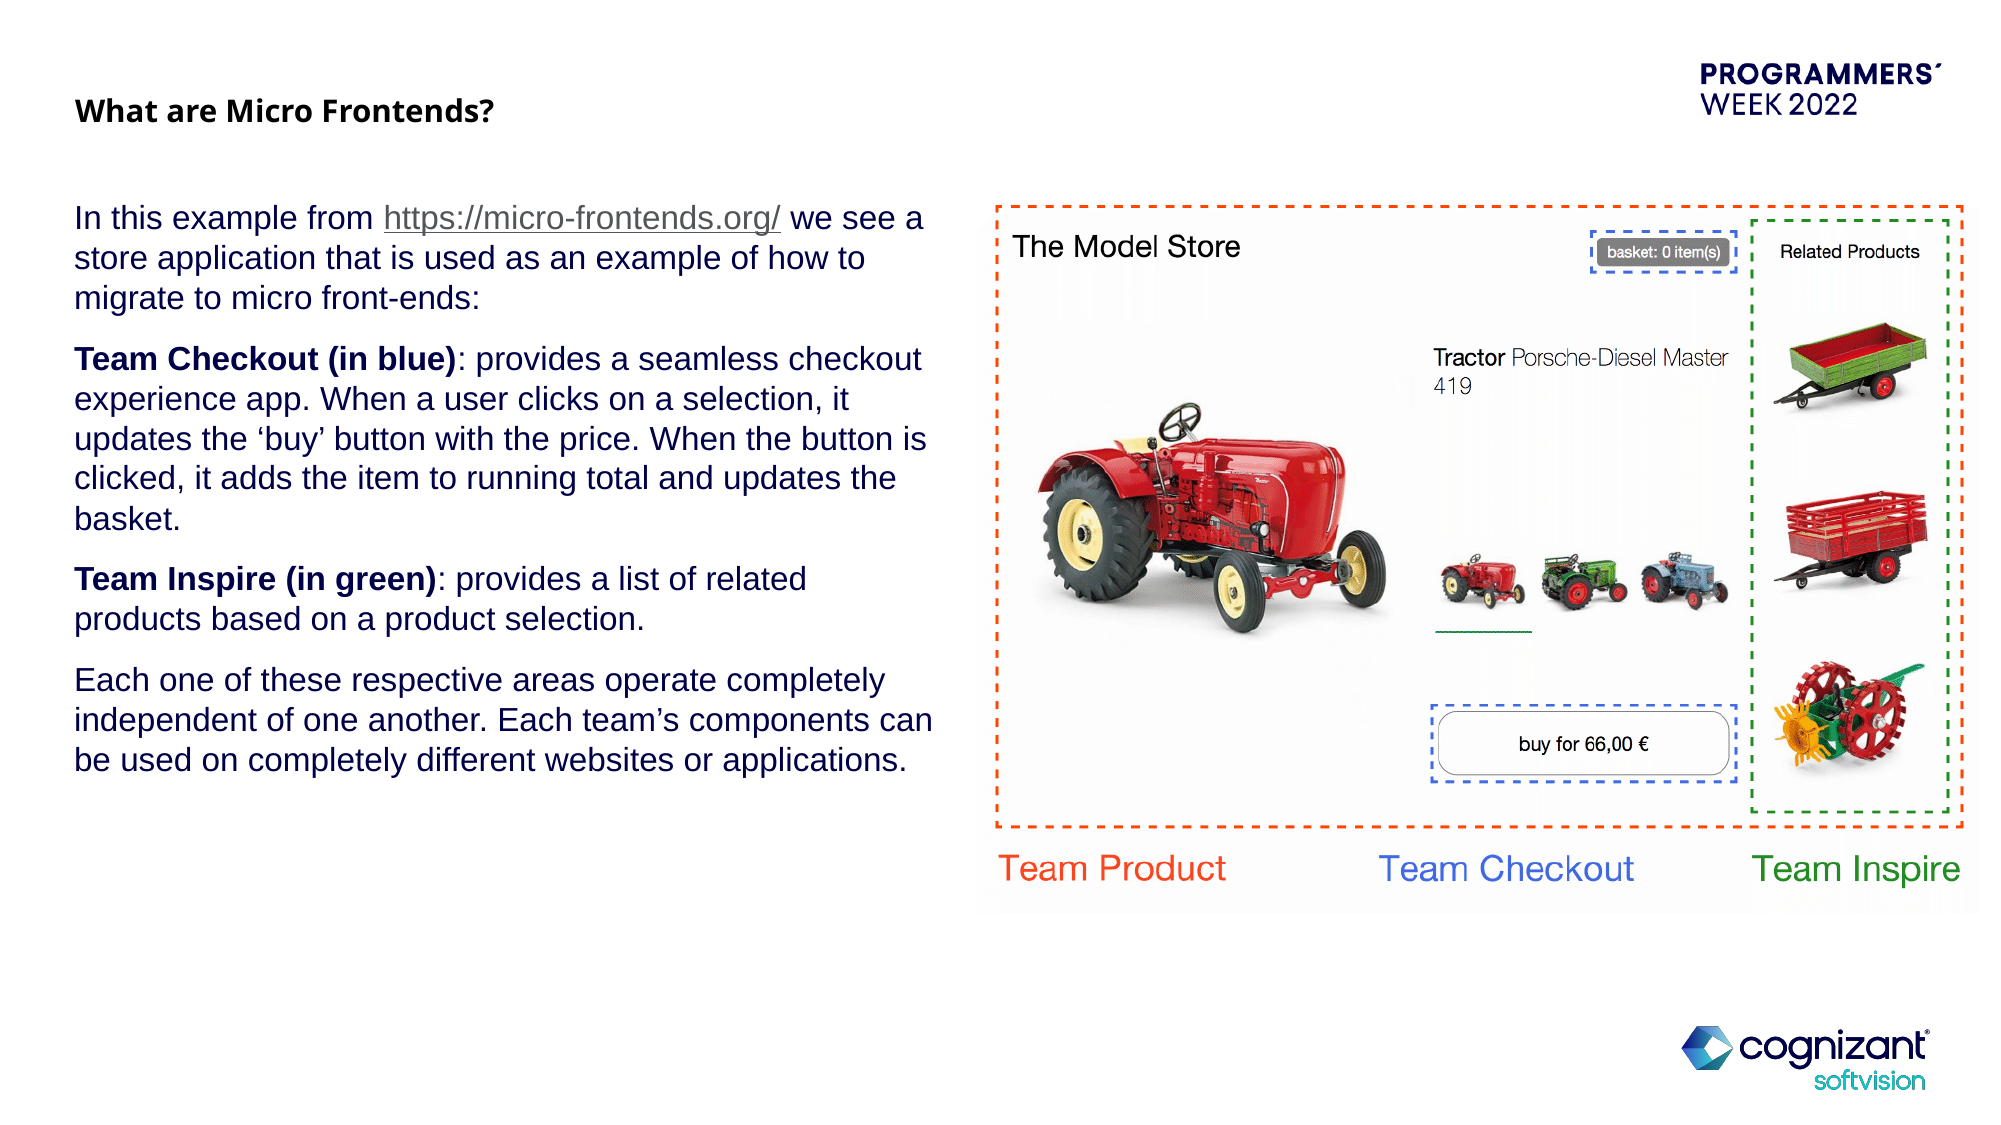

# What are Micro Frontends?
In this example from https://micro-frontends.org/ we see a store application that is used as an example of how to migrate to micro front-ends:
Team Checkout (in blue): provides a seamless checkout experience app. When a user clicks on a selection, it updates the ‘buy’ button with the price. When the button is clicked, it adds the item to running total and updates the basket.
Team Inspire (in green): provides a list of related products based on a product selection.
Each one of these respective areas operate completely independent of one another. Each team’s components can be used on completely different websites or applications.